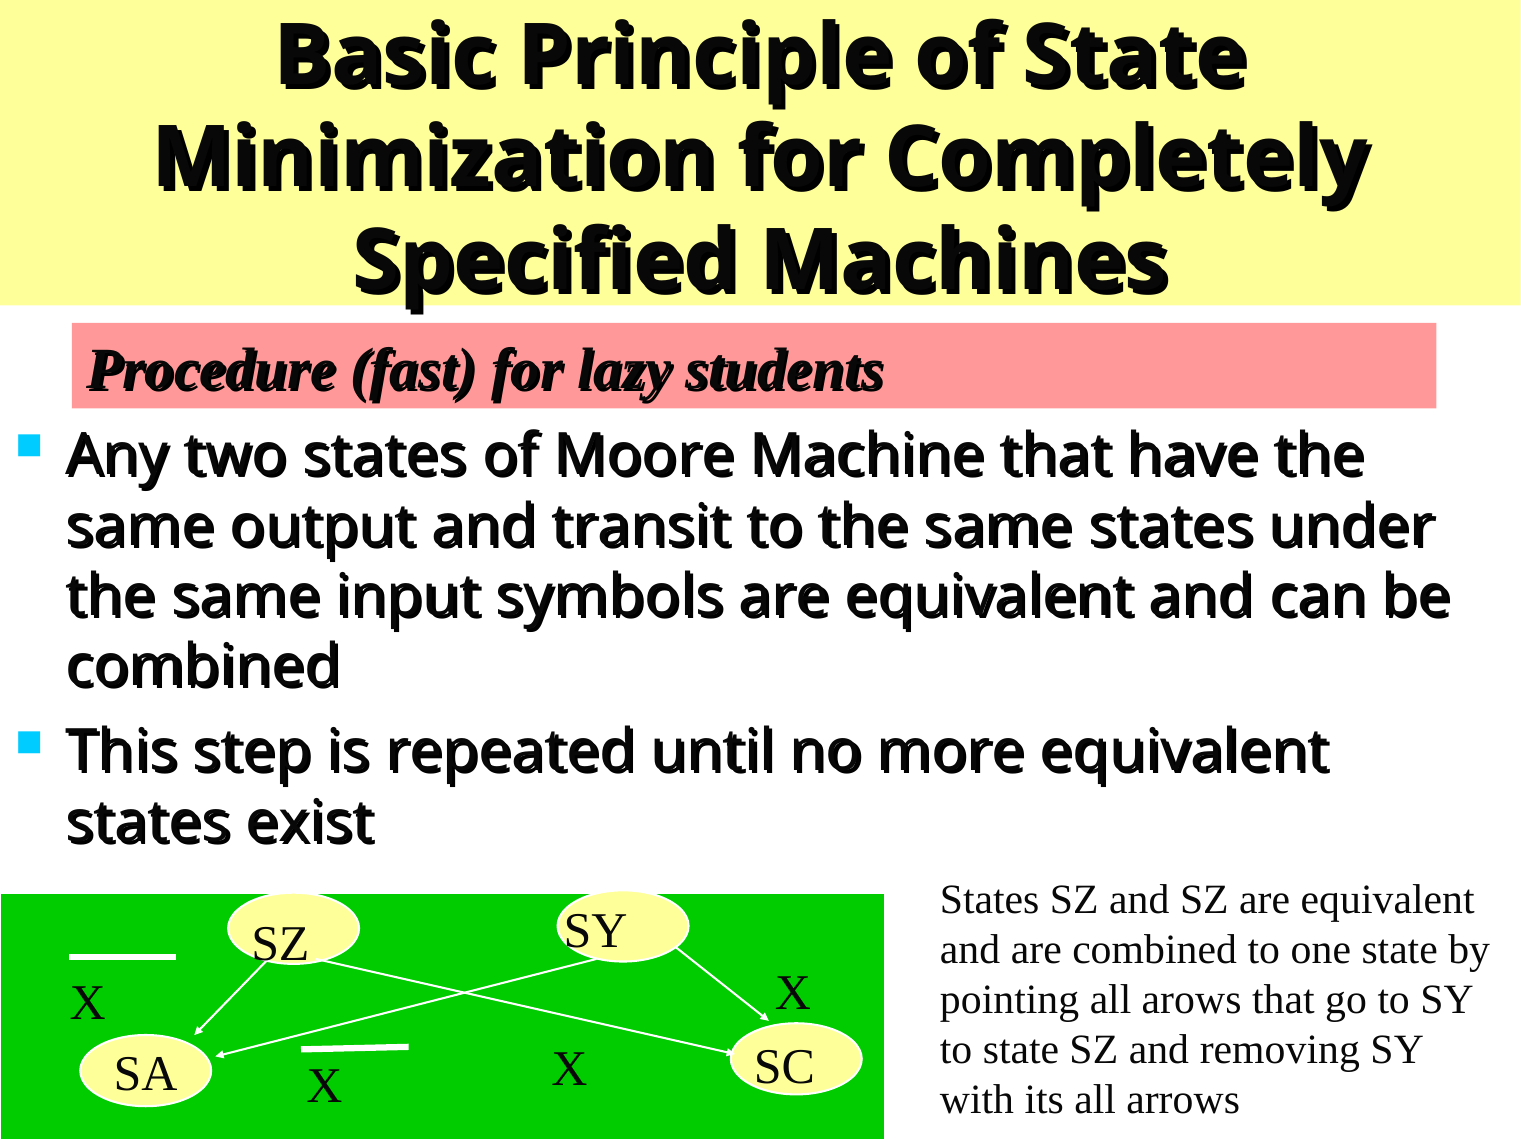

# Basic Principle of State Minimization for Completely Specified Machines
Procedure (fast) for lazy students
Any two states of Moore Machine that have the same output and transit to the same states under the same input symbols are equivalent and can be combined
This step is repeated until no more equivalent states exist
States SZ and SZ are equivalent and are combined to one state by pointing all arows that go to SY to state SZ and removing SY with its all arrows
SY
SZ
X
X
SC
X
SA
X